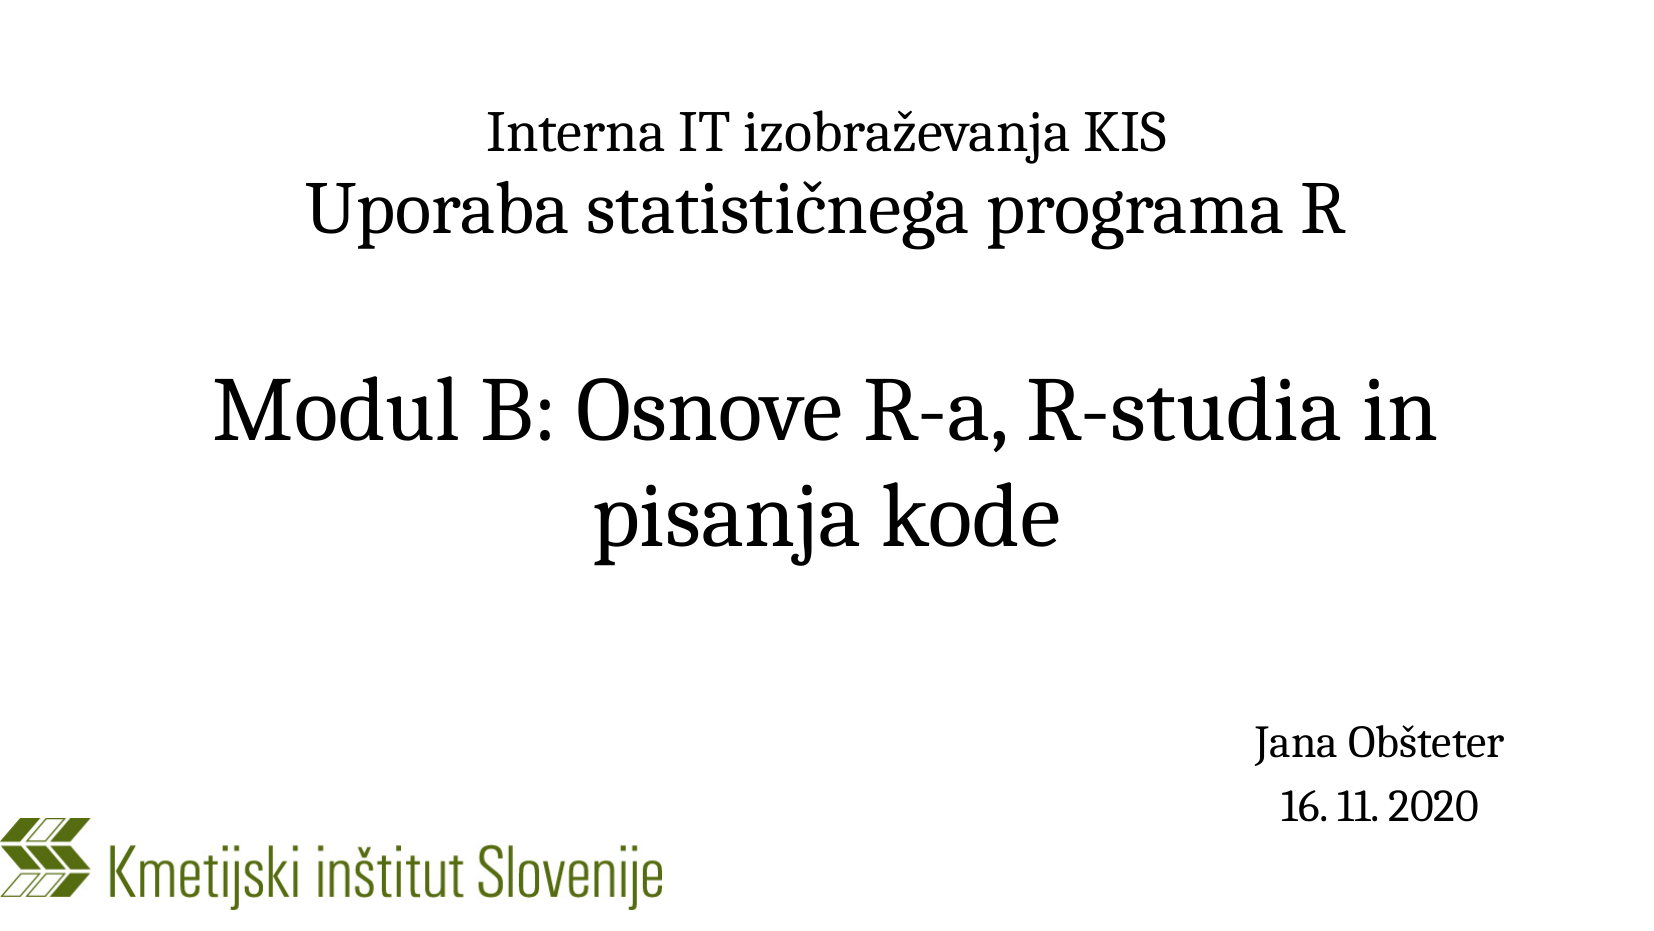

# Interna IT izobraževanja KIS Uporaba statističnega programa R Modul B: Osnove R-a, R-studia in pisanja kode Jana Obšteter 16. 11. 2020